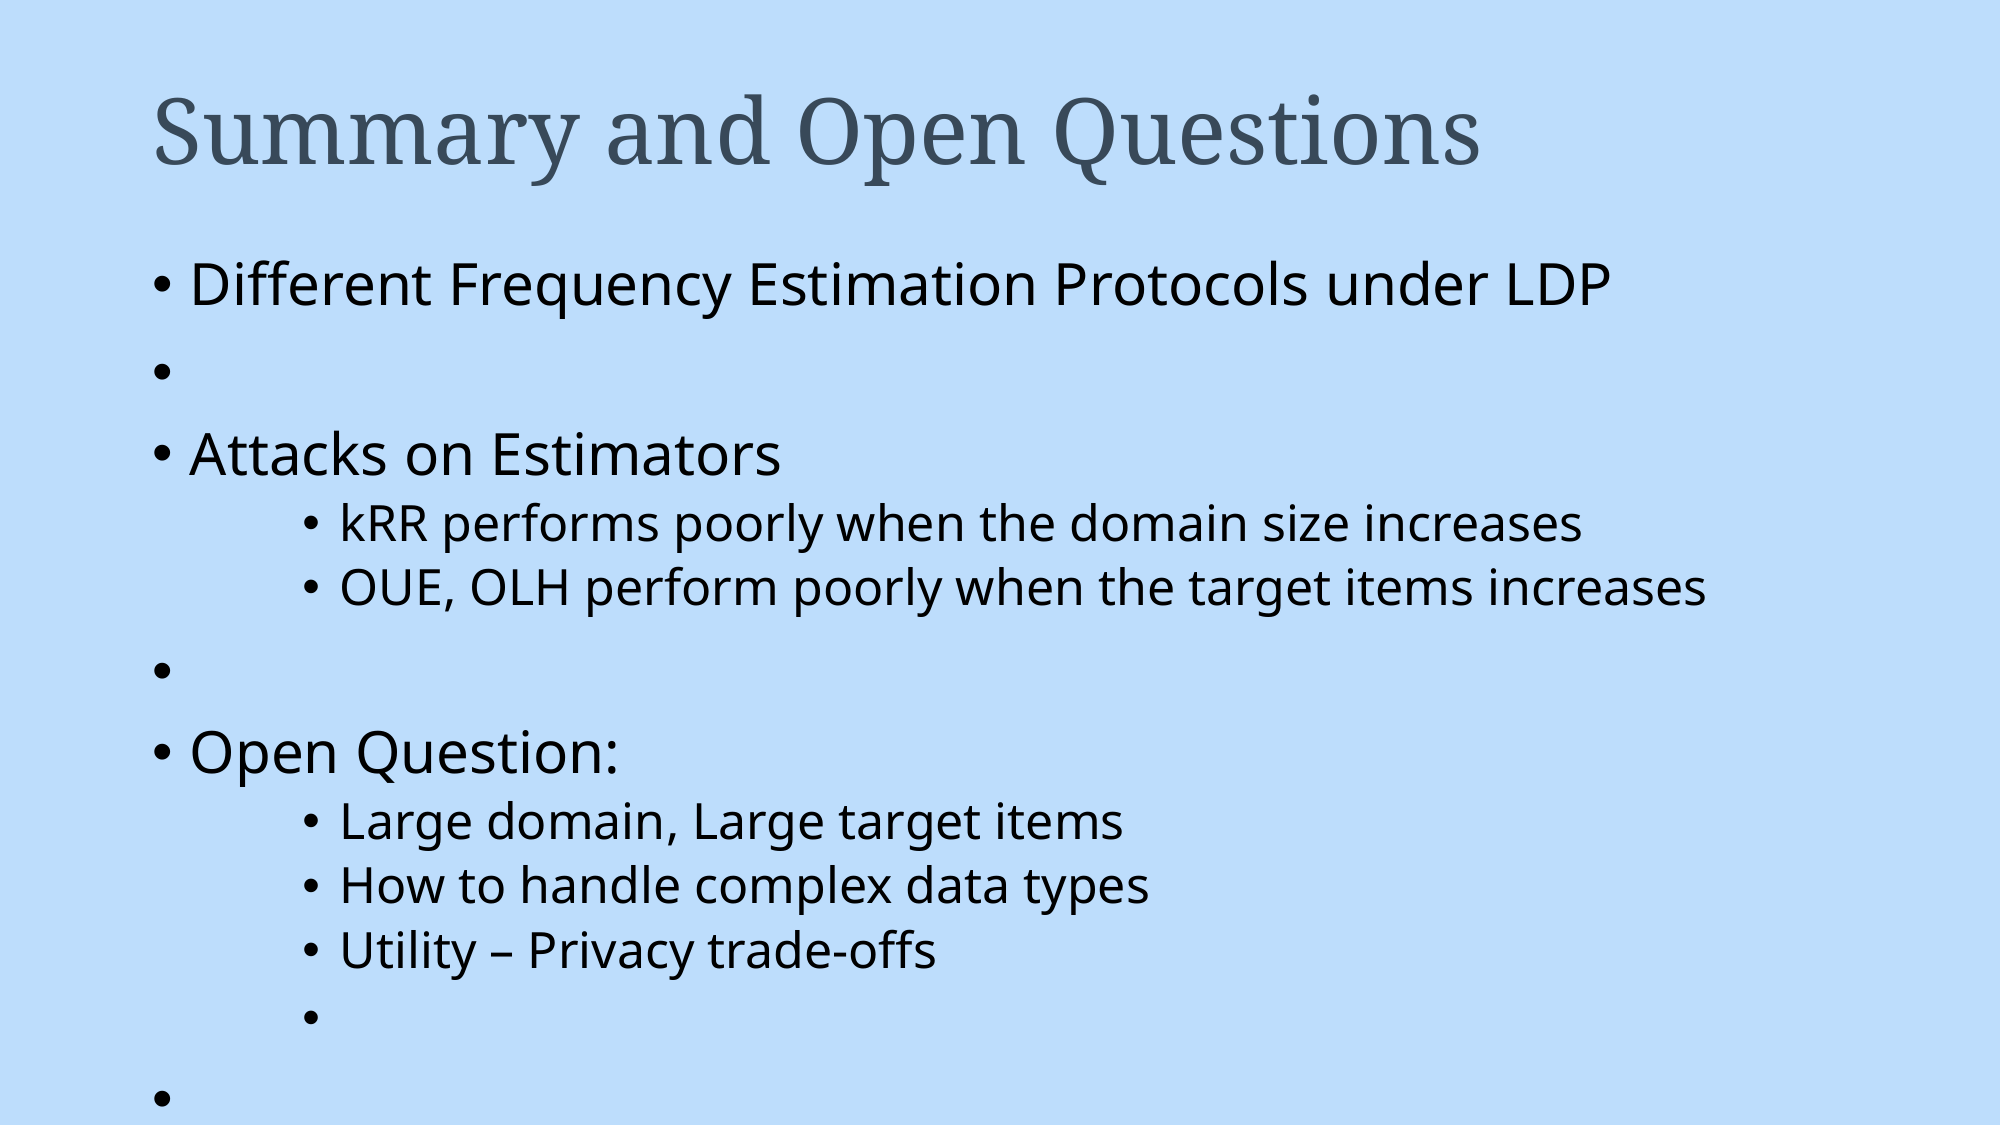

# Summary and Open Questions
Different Frequency Estimation Protocols under LDP
Attacks on Estimators
kRR performs poorly when the domain size increases
OUE, OLH perform poorly when the target items increases
Open Question:
Large domain, Large target items
How to handle complex data types
Utility – Privacy trade-offs